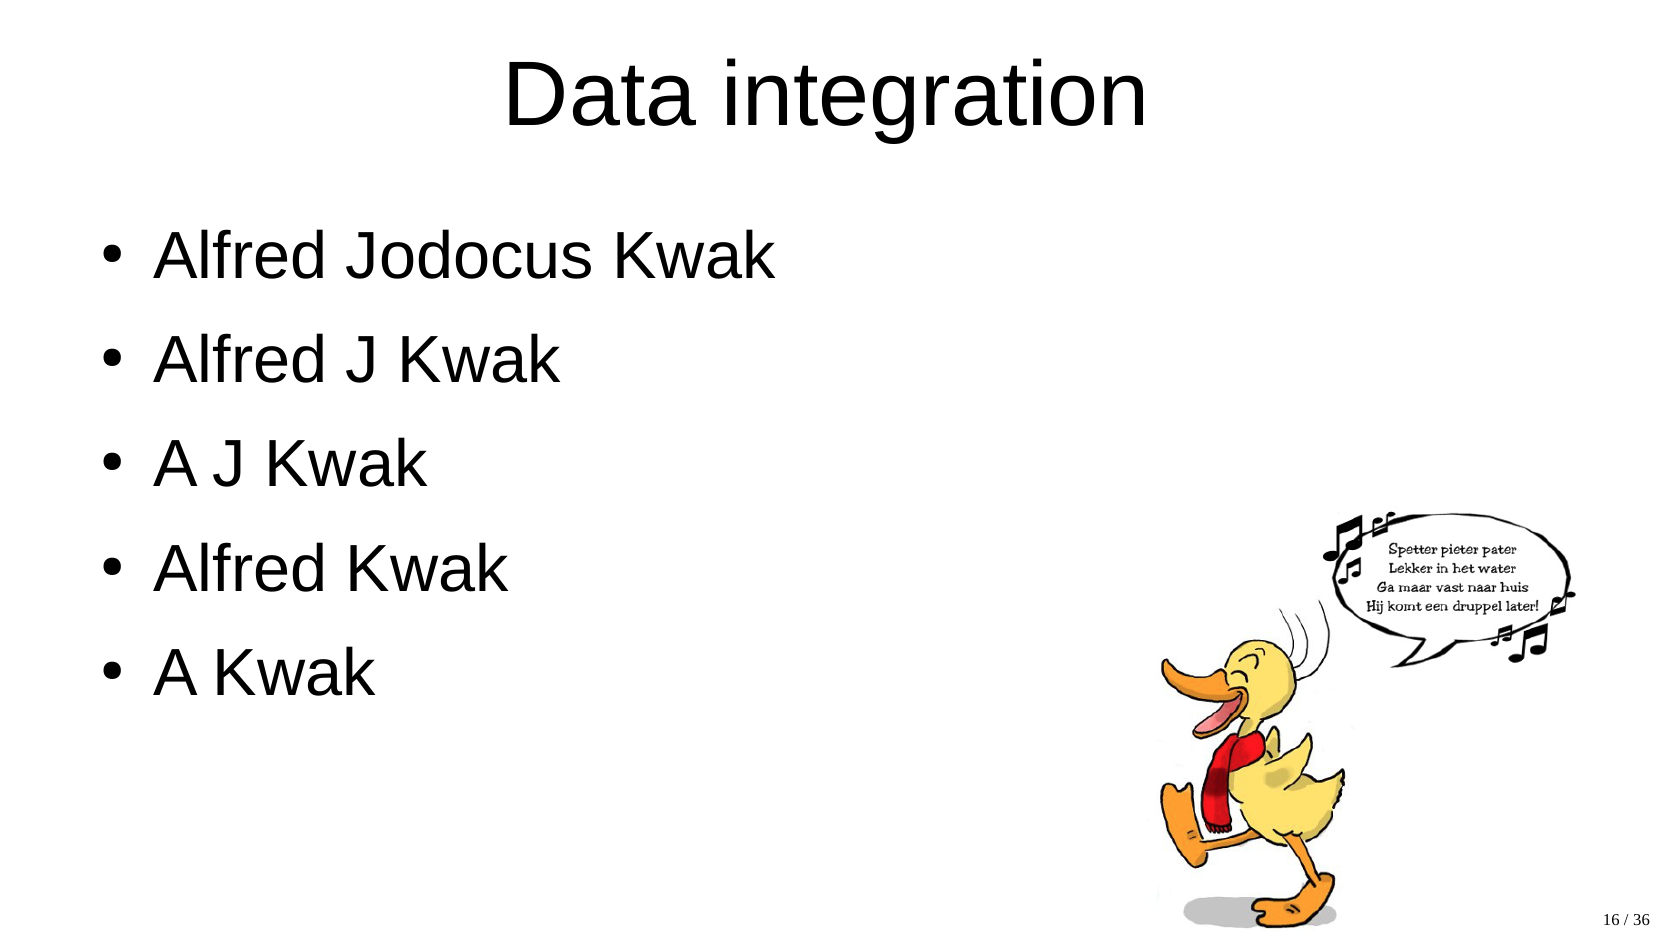

# Data integration
Alfred Jodocus Kwak
Alfred J Kwak
A J Kwak
Alfred Kwak
A Kwak
16